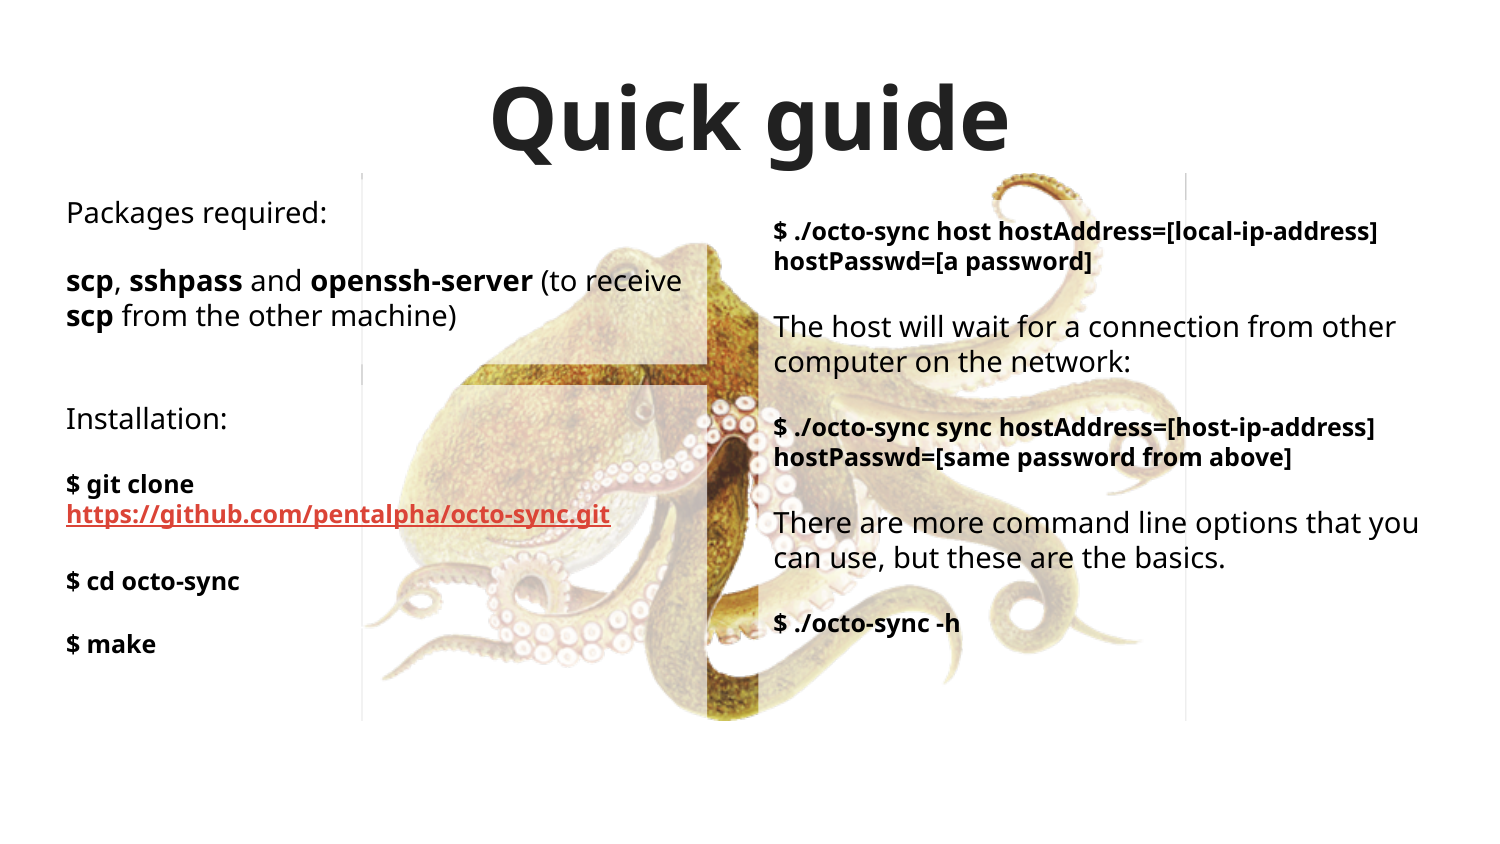

# Quick guide
Packages required:
scp, sshpass and openssh-server (to receive scp from the other machine)
$ ./octo-sync host hostAddress=[local-ip-address] hostPasswd=[a password]
The host will wait for a connection from other computer on the network:
$ ./octo-sync sync hostAddress=[host-ip-address] hostPasswd=[same password from above]
There are more command line options that you can use, but these are the basics.
$ ./octo-sync -h
Installation:
$ git clone https://github.com/pentalpha/octo-sync.git
$ cd octo-sync
$ make